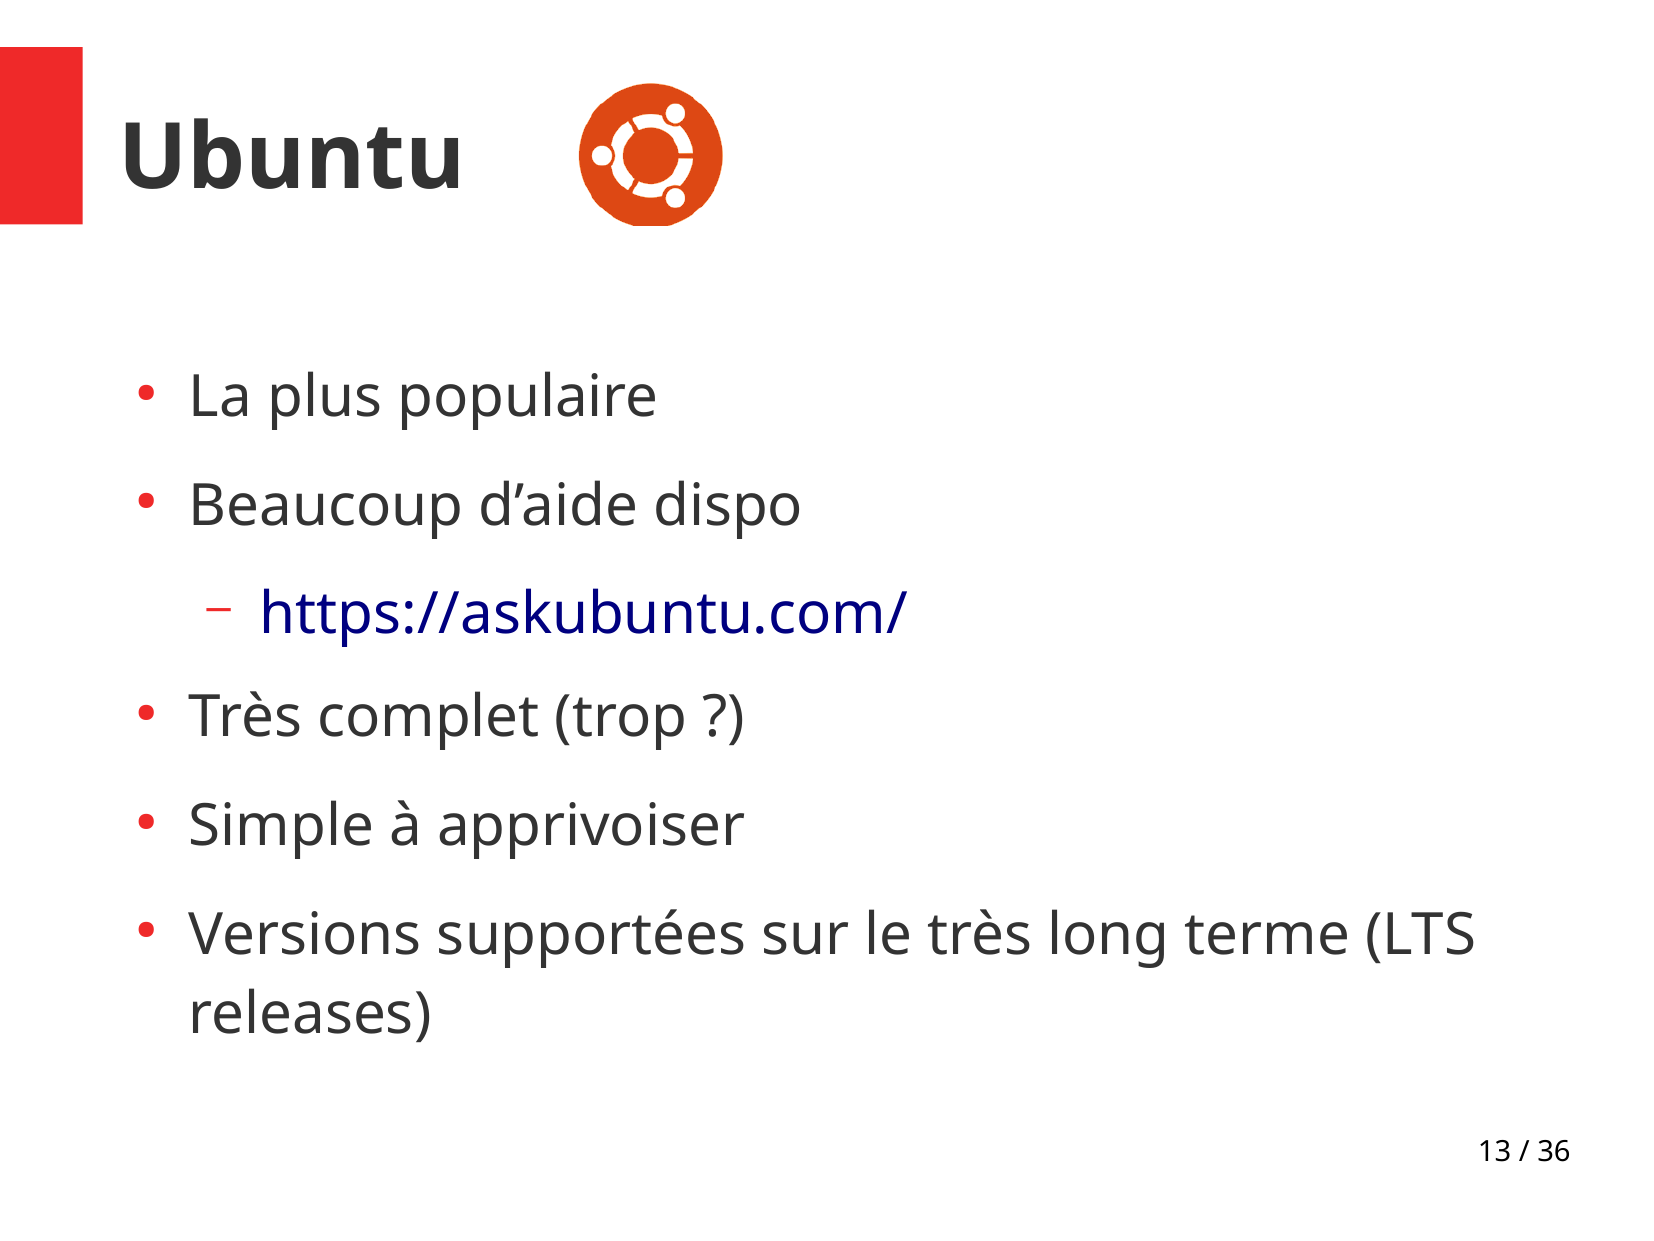

# Ubuntu
La plus populaire
Beaucoup d’aide dispo
https://askubuntu.com/
Très complet (trop ?)
Simple à apprivoiser
Versions supportées sur le très long terme (LTS releases)
13